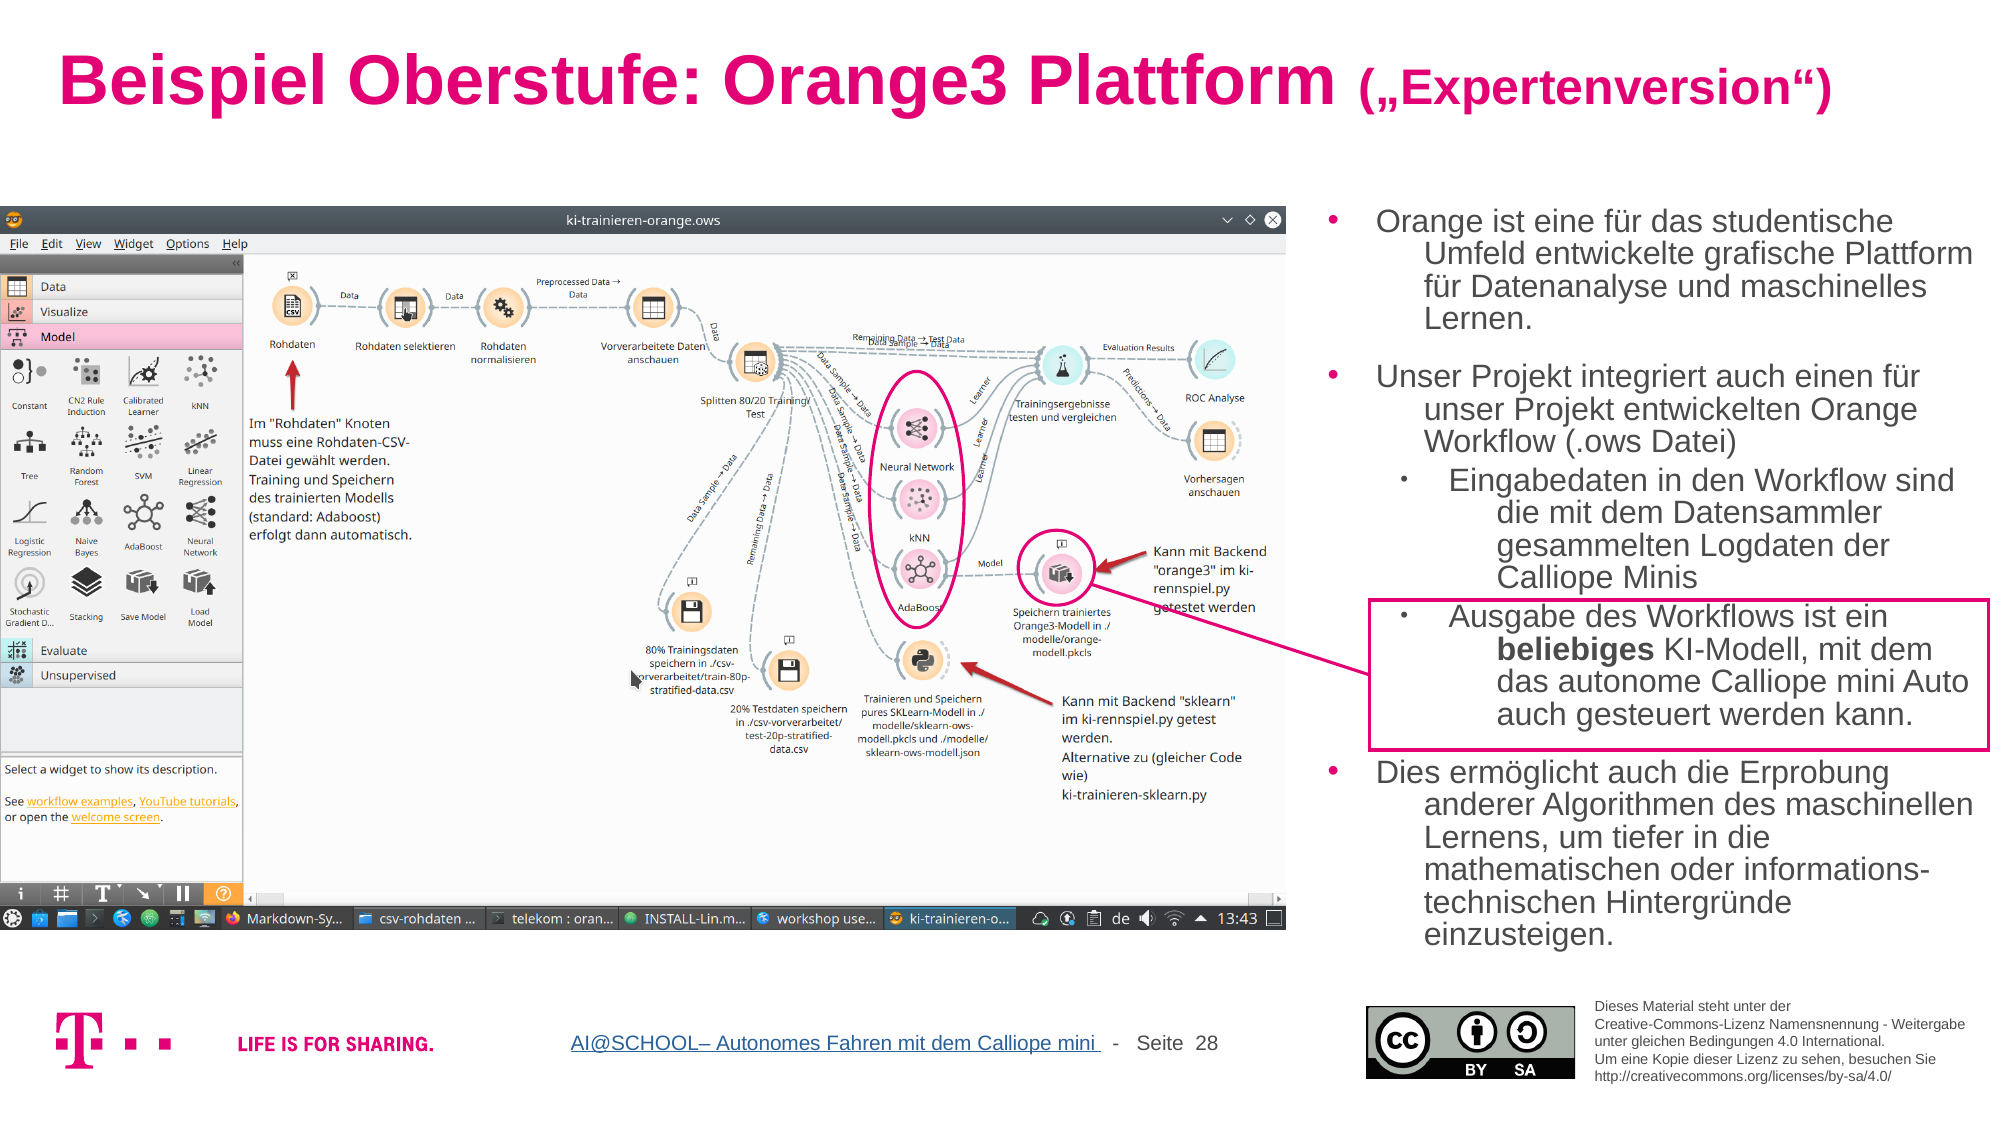

# Beispiel Oberstufe: Orange3 Plattform („Expertenversion“)
Orange ist eine für das studentische Umfeld entwickelte grafische Plattform für Datenanalyse und maschinelles Lernen.
Unser Projekt integriert auch einen für unser Projekt entwickelten Orange Workflow (.ows Datei)
Eingabedaten in den Workflow sind die mit dem Datensammler gesammelten Logdaten der Calliope Minis
Ausgabe des Workflows ist ein beliebiges KI-Modell, mit dem das autonome Calliope mini Auto auch gesteuert werden kann.
Dies ermöglicht auch die Erprobung anderer Algorithmen des maschinellen Lernens, um tiefer in die mathematischen oder informations-technischen Hintergründe einzusteigen.